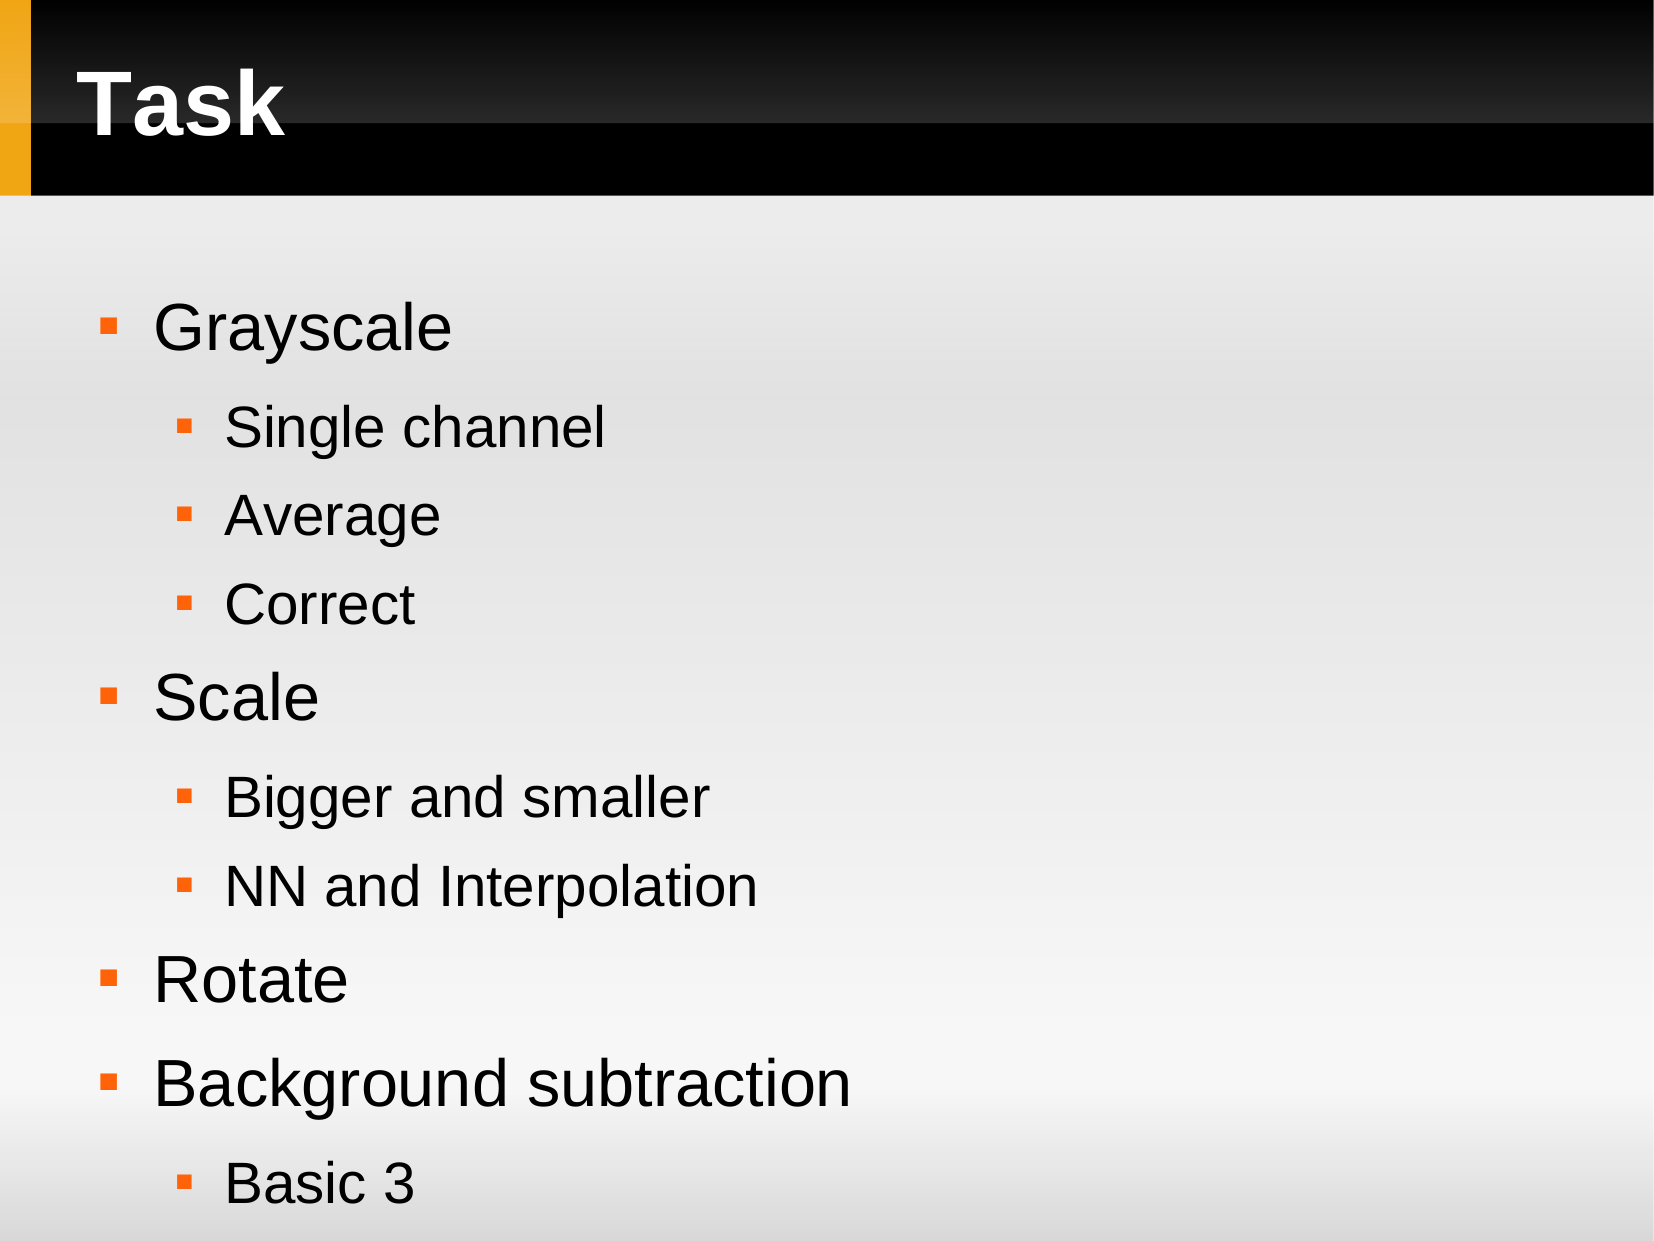

# Task
Grayscale
Single channel
Average
Correct
Scale
Bigger and smaller
NN and Interpolation
Rotate
Background subtraction
Basic 3